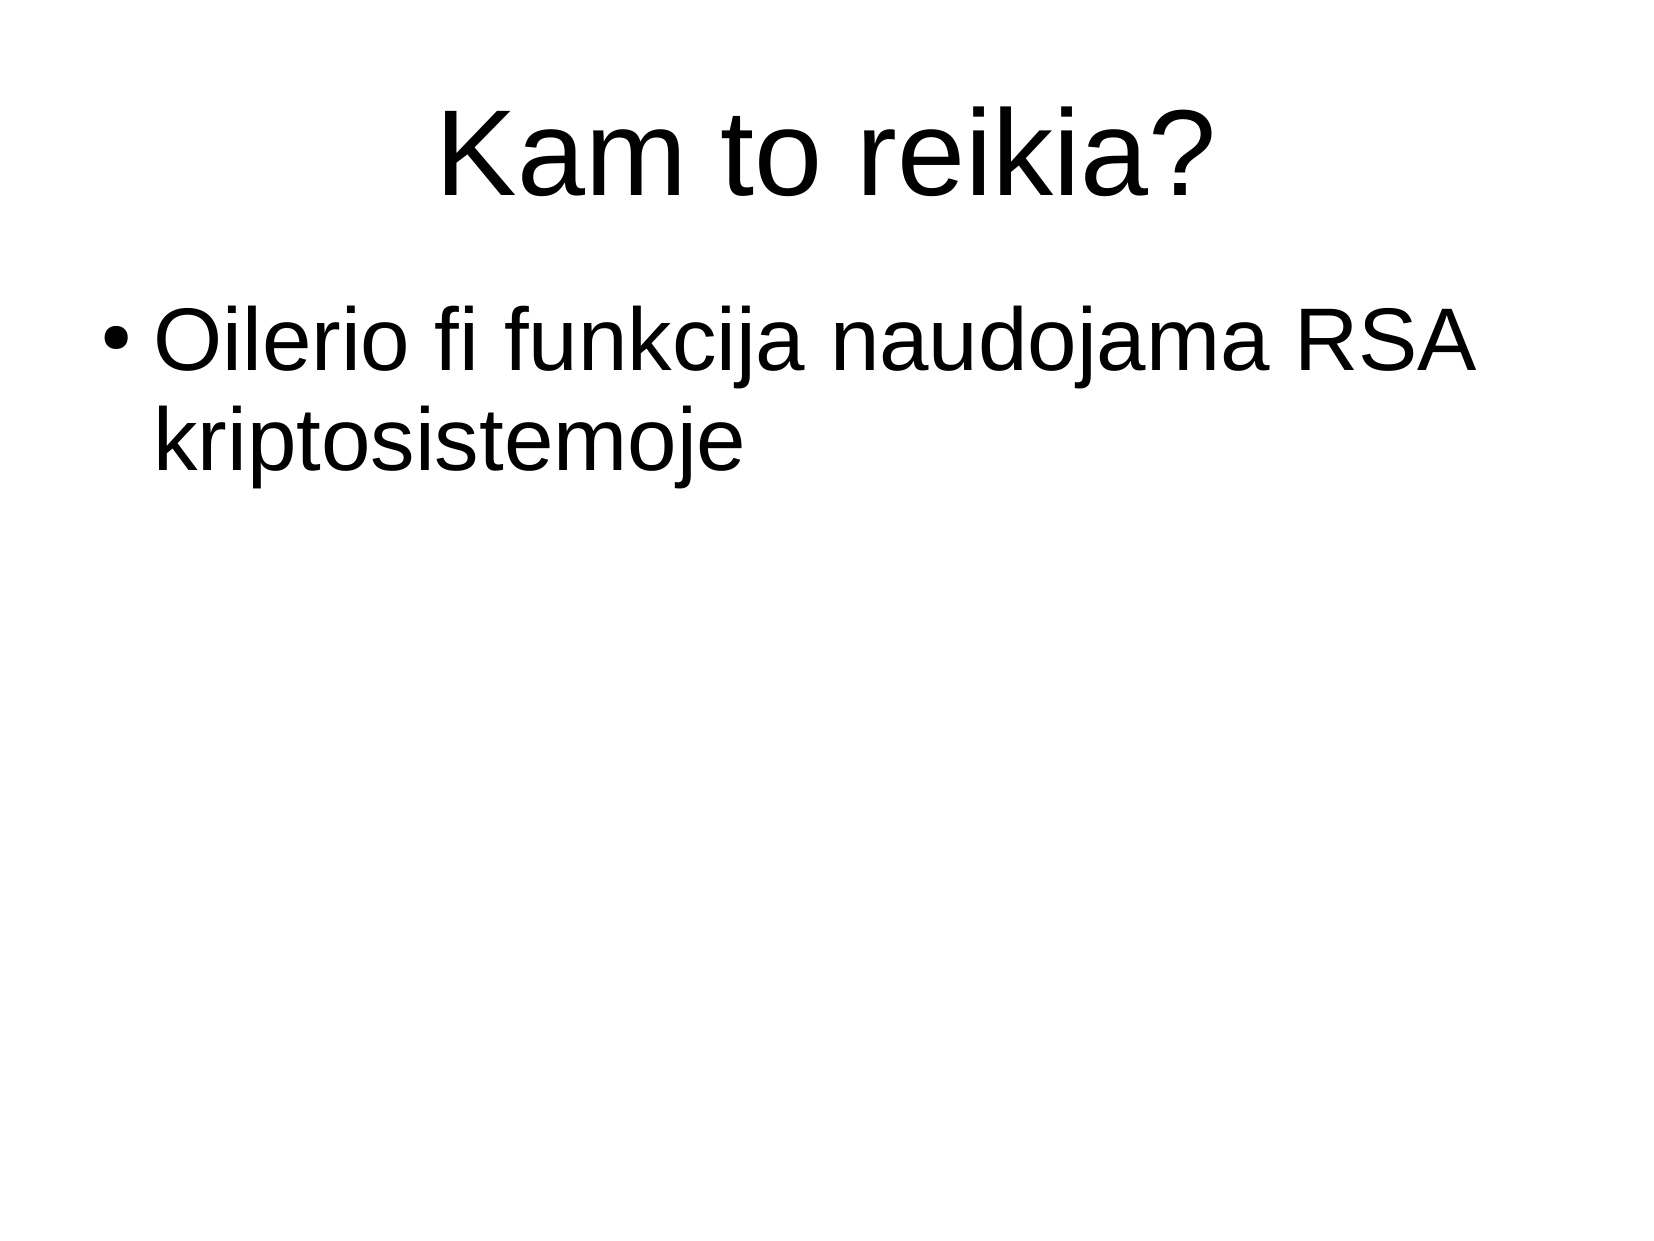

# Kam to reikia?
Oilerio fi funkcija naudojama RSA kriptosistemoje